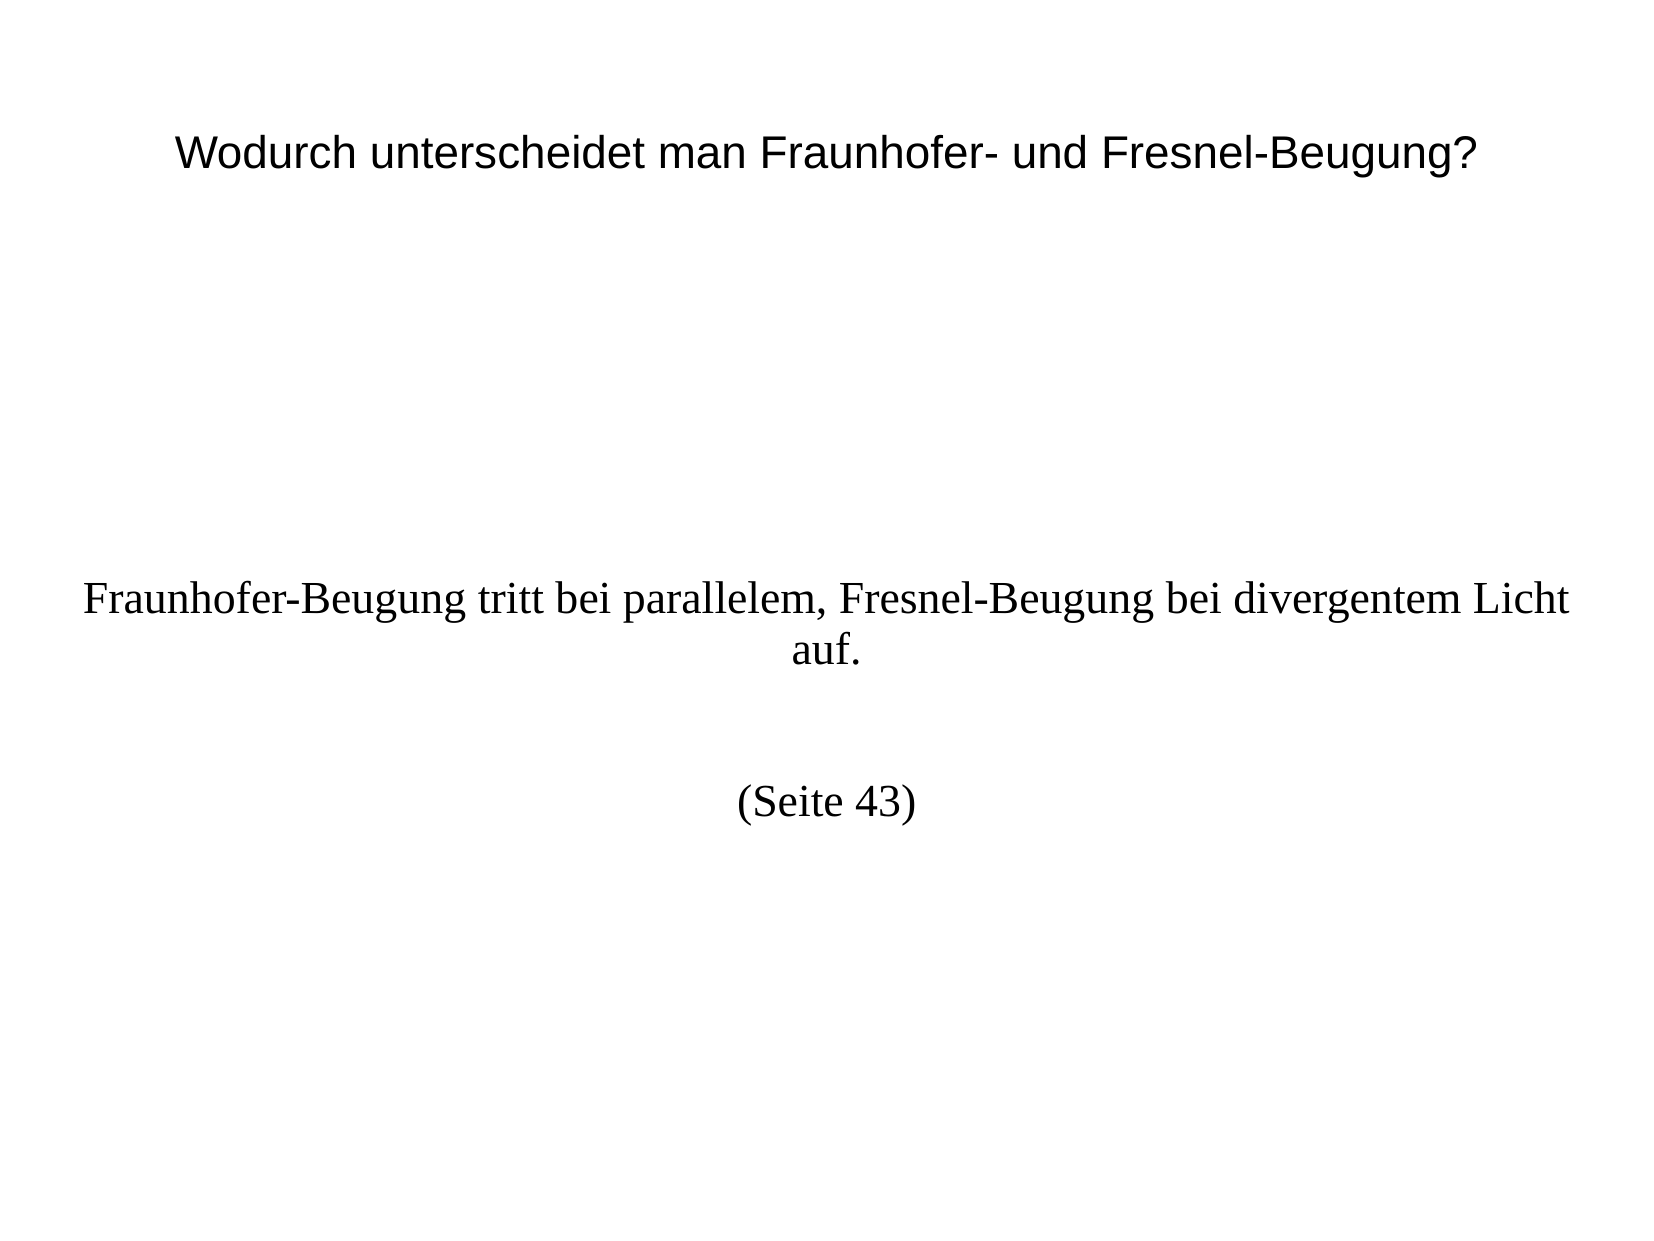

# Wodurch unterscheidet man Fraunhofer- und Fresnel-Beugung?
Fraunhofer-Beugung tritt bei parallelem, Fresnel-Beugung bei divergentem Licht auf.
(Seite 43)